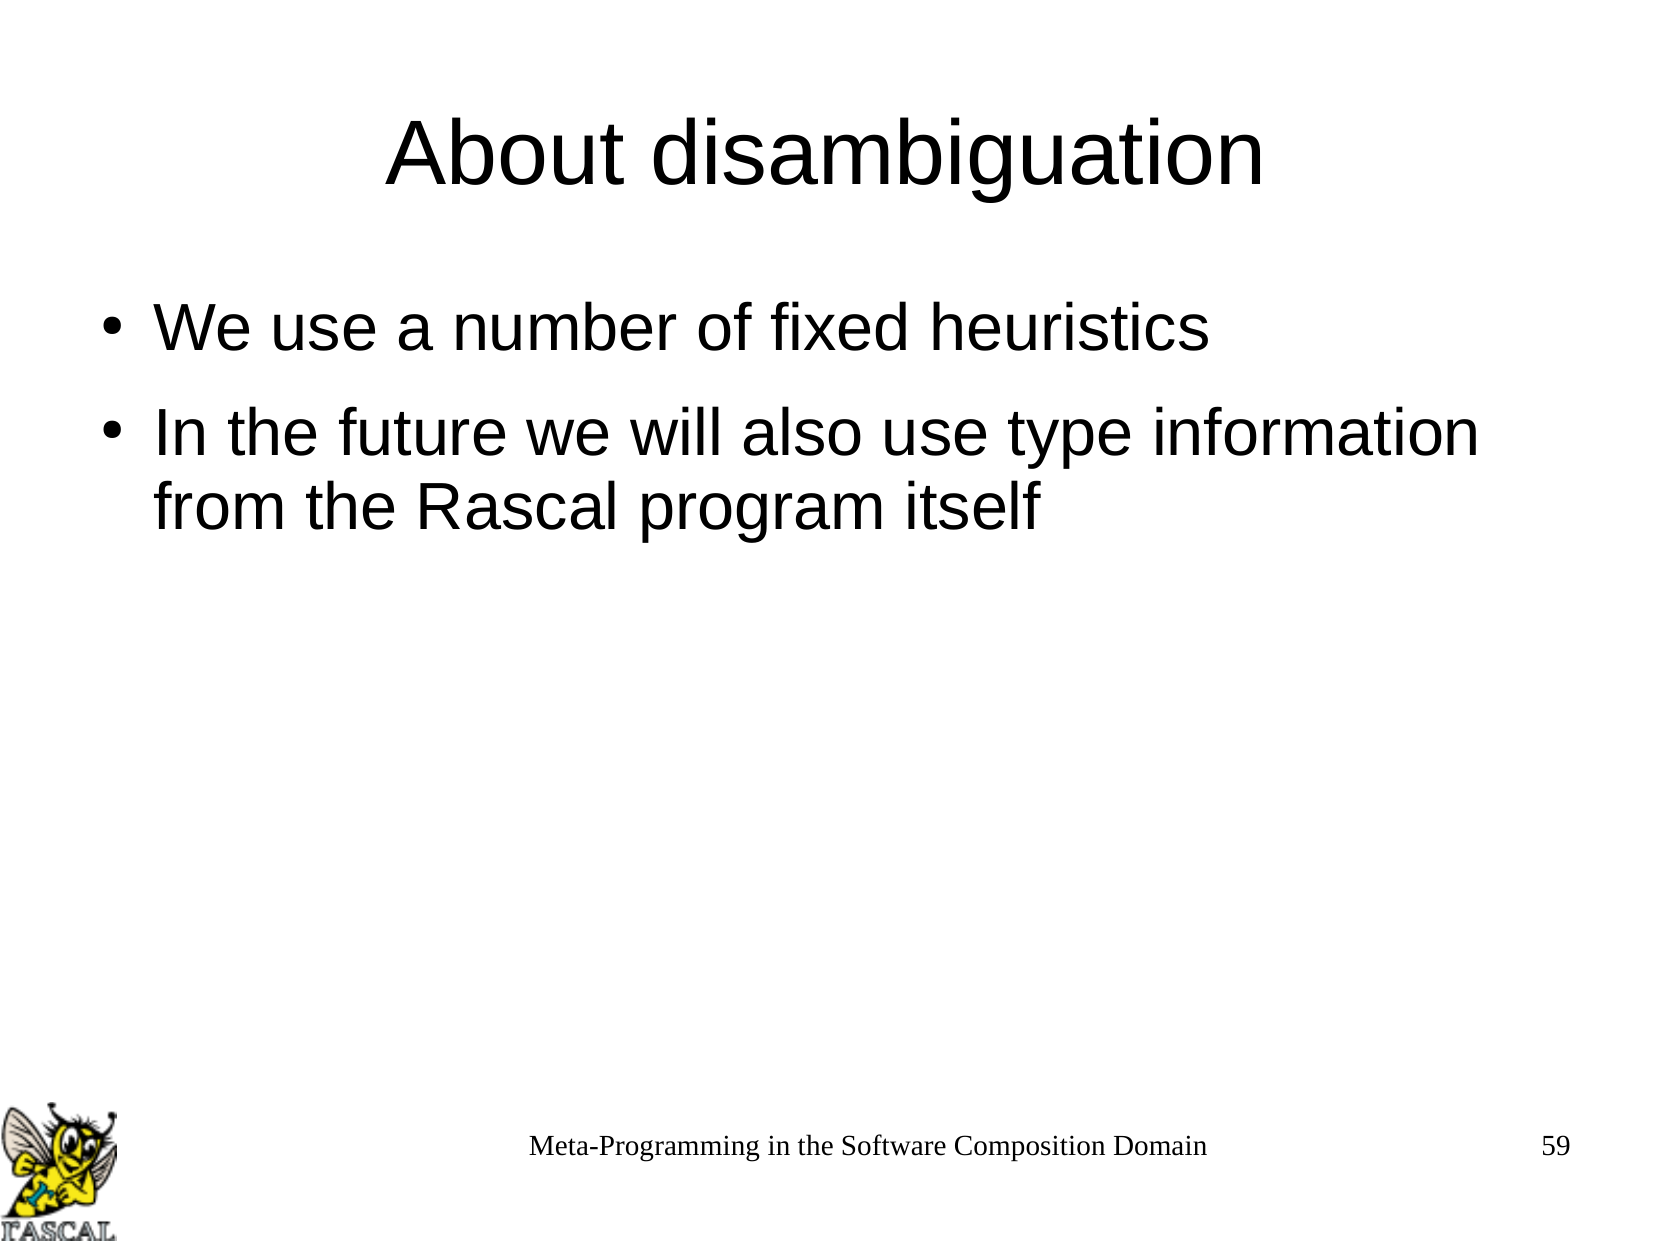

# About disambiguation
We use a number of fixed heuristics
In the future we will also use type information from the Rascal program itself
59